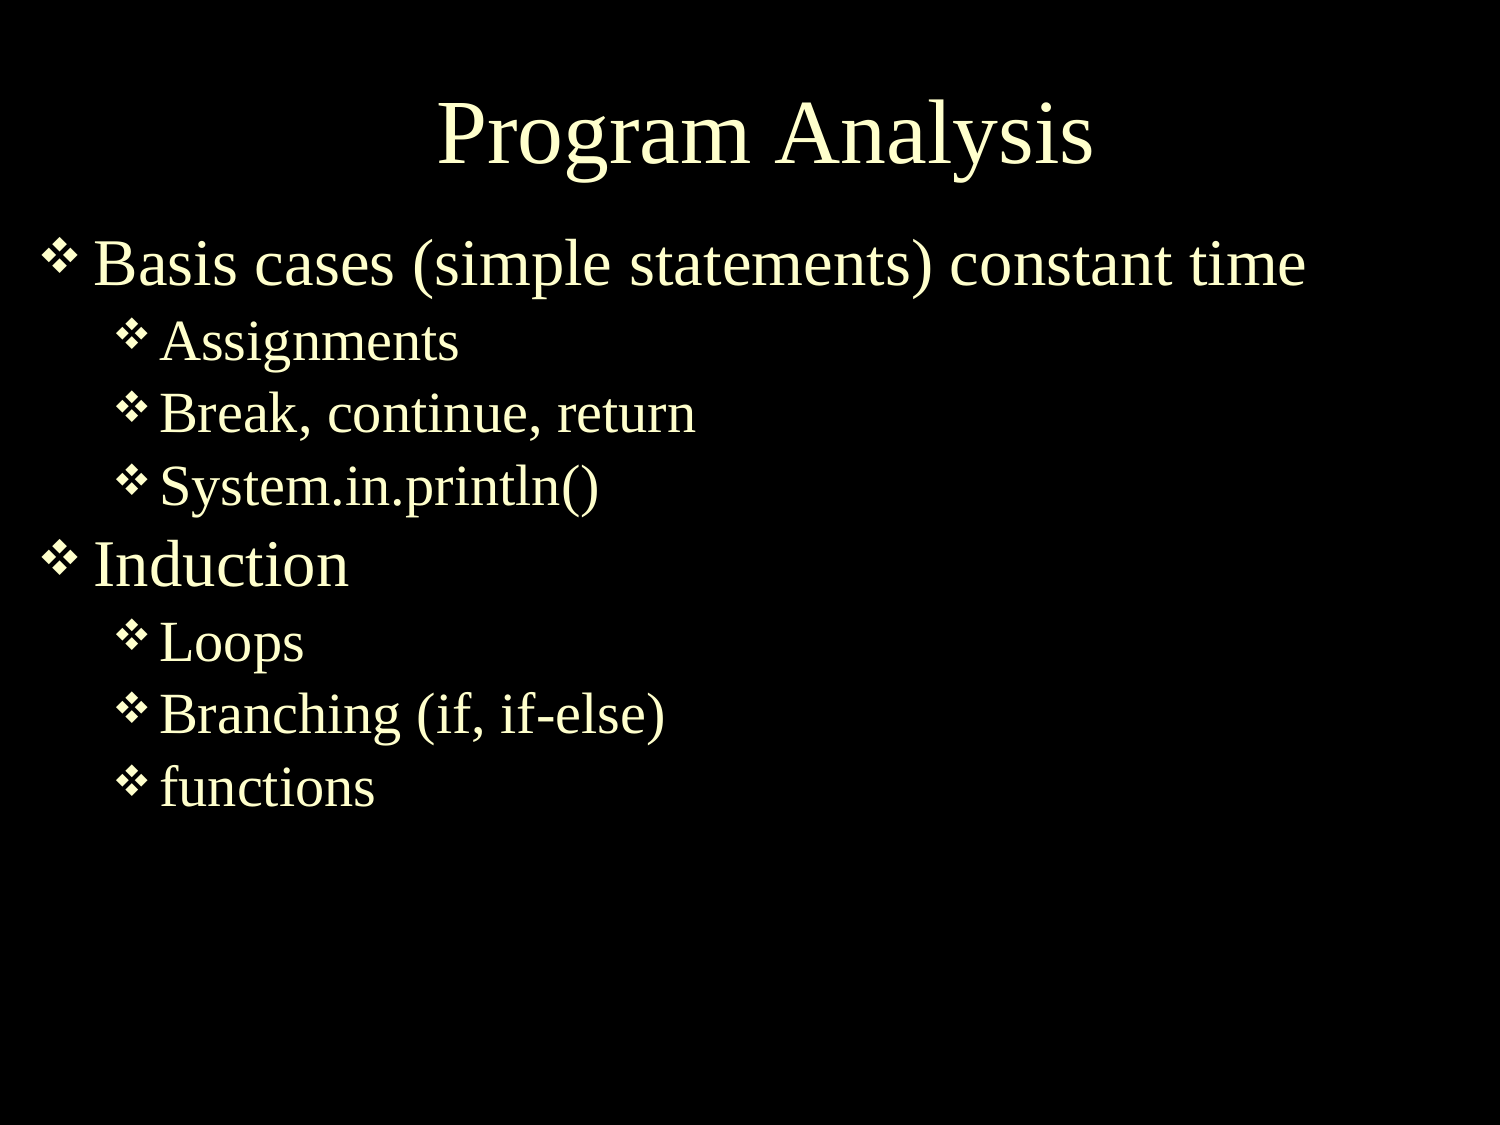

# Program Analysis
Basis cases (simple statements) constant time
Assignments
Break, continue, return
System.in.println()
Induction
Loops
Branching (if, if-else)
functions